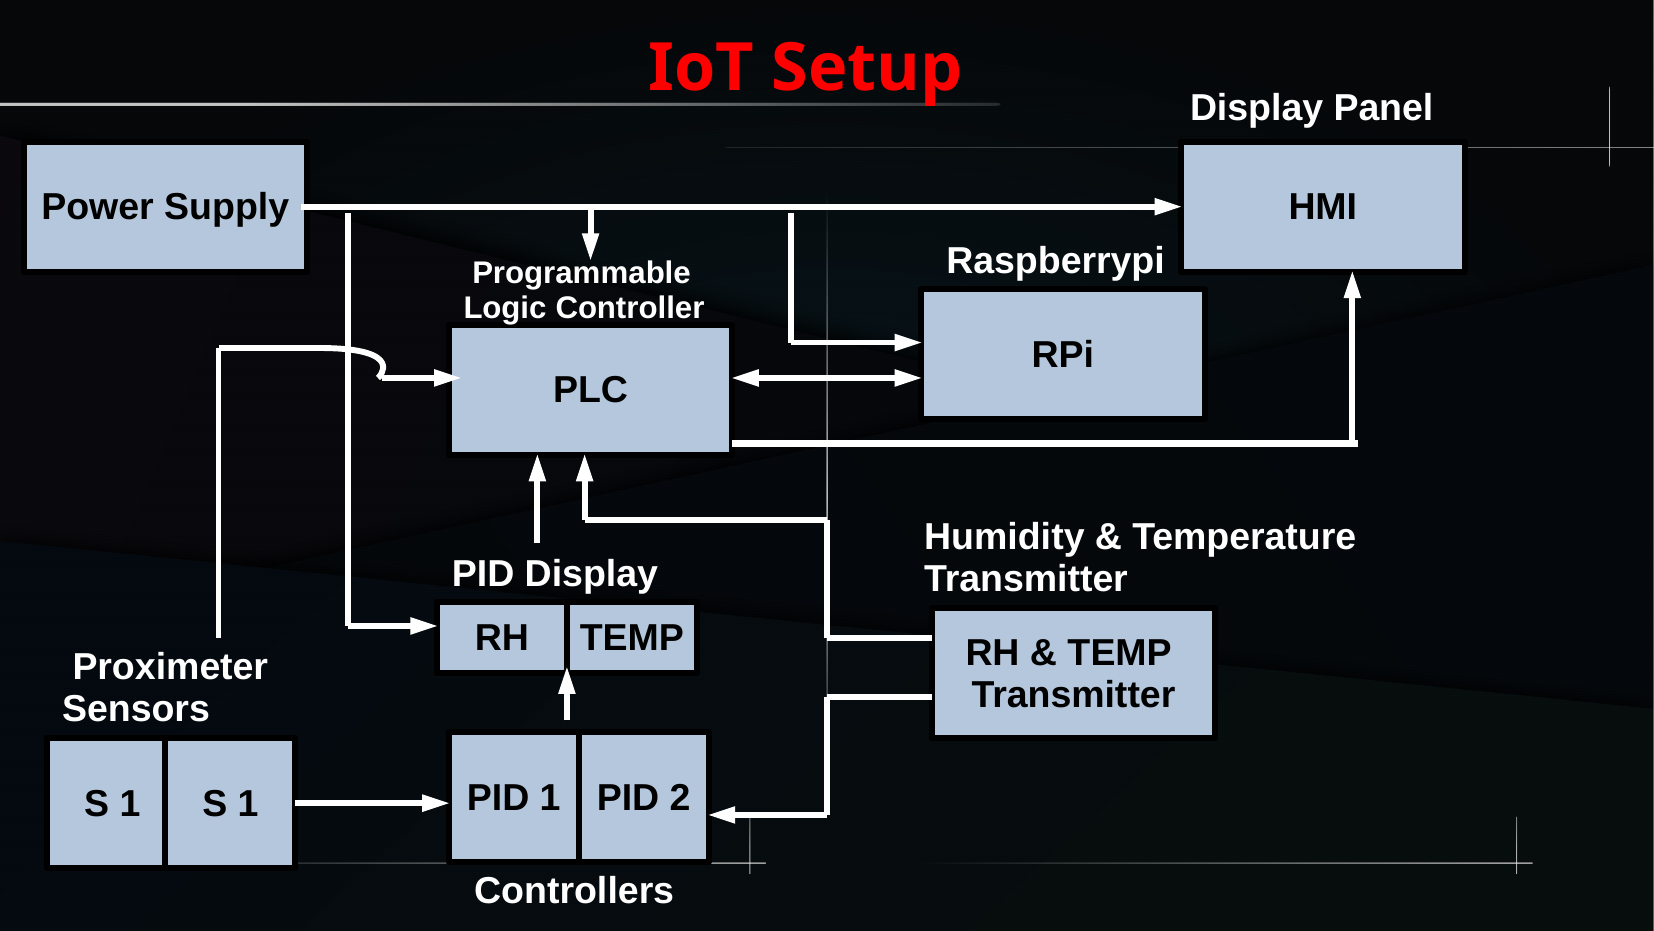

# IoT Setup
Display Panel
Power Supply
HMI
 Raspberrypi
 Programmable Logic Controller
RPi
PLC
Humidity & Temperature Transmitter
PID Display
RH
TEMP
RH & TEMP
Transmitter
 Proximeter
Sensors
PID 1
PID 2
S 1
S 1
 Controllers